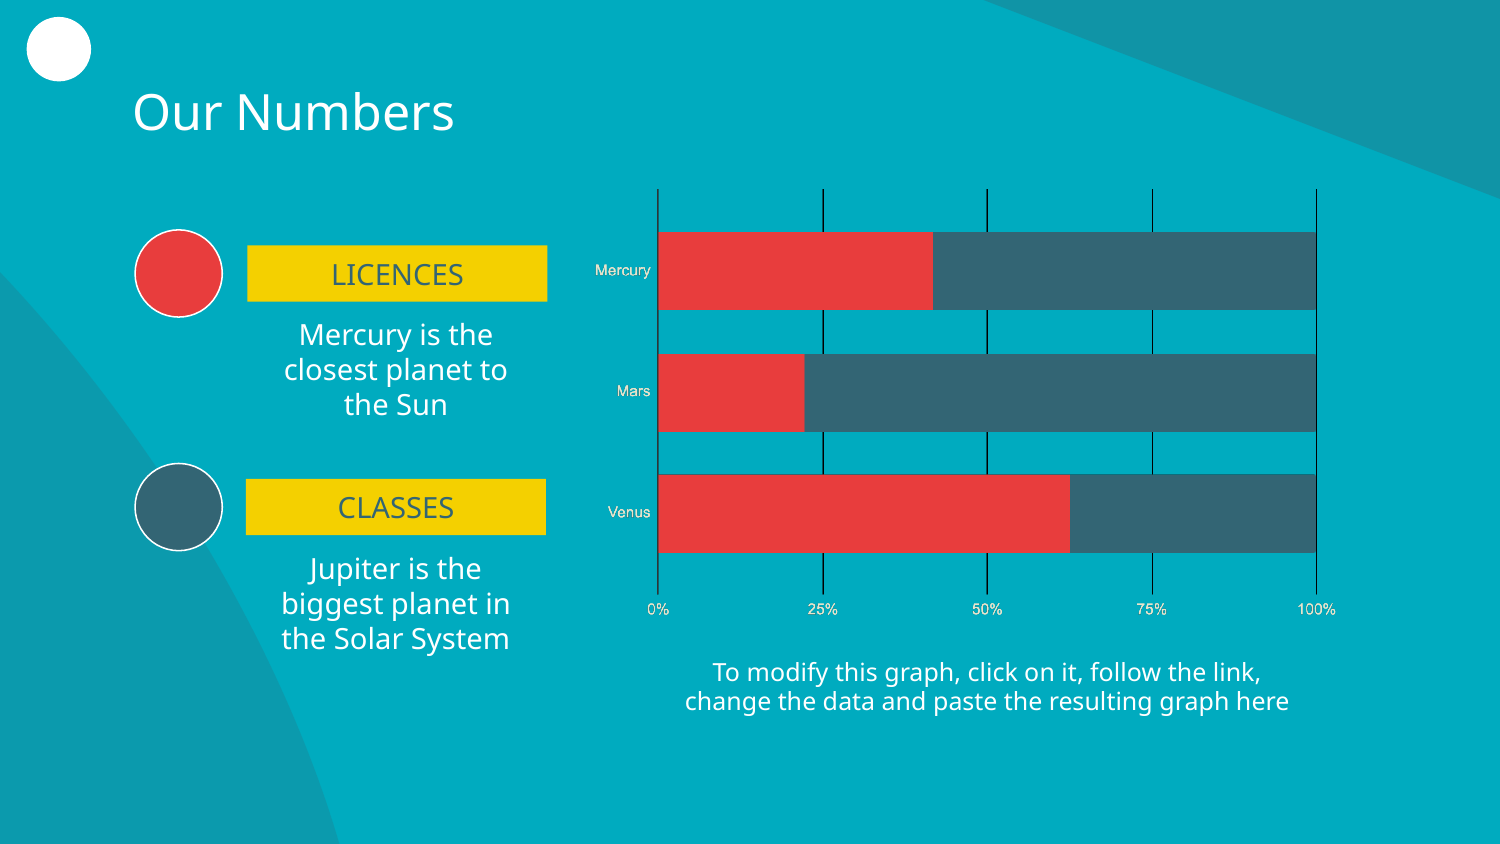

# Our Numbers
LICENCES
Mercury is the closest planet to the Sun
CLASSES
Jupiter is the biggest planet in the Solar System
To modify this graph, click on it, follow the link, change the data and paste the resulting graph here